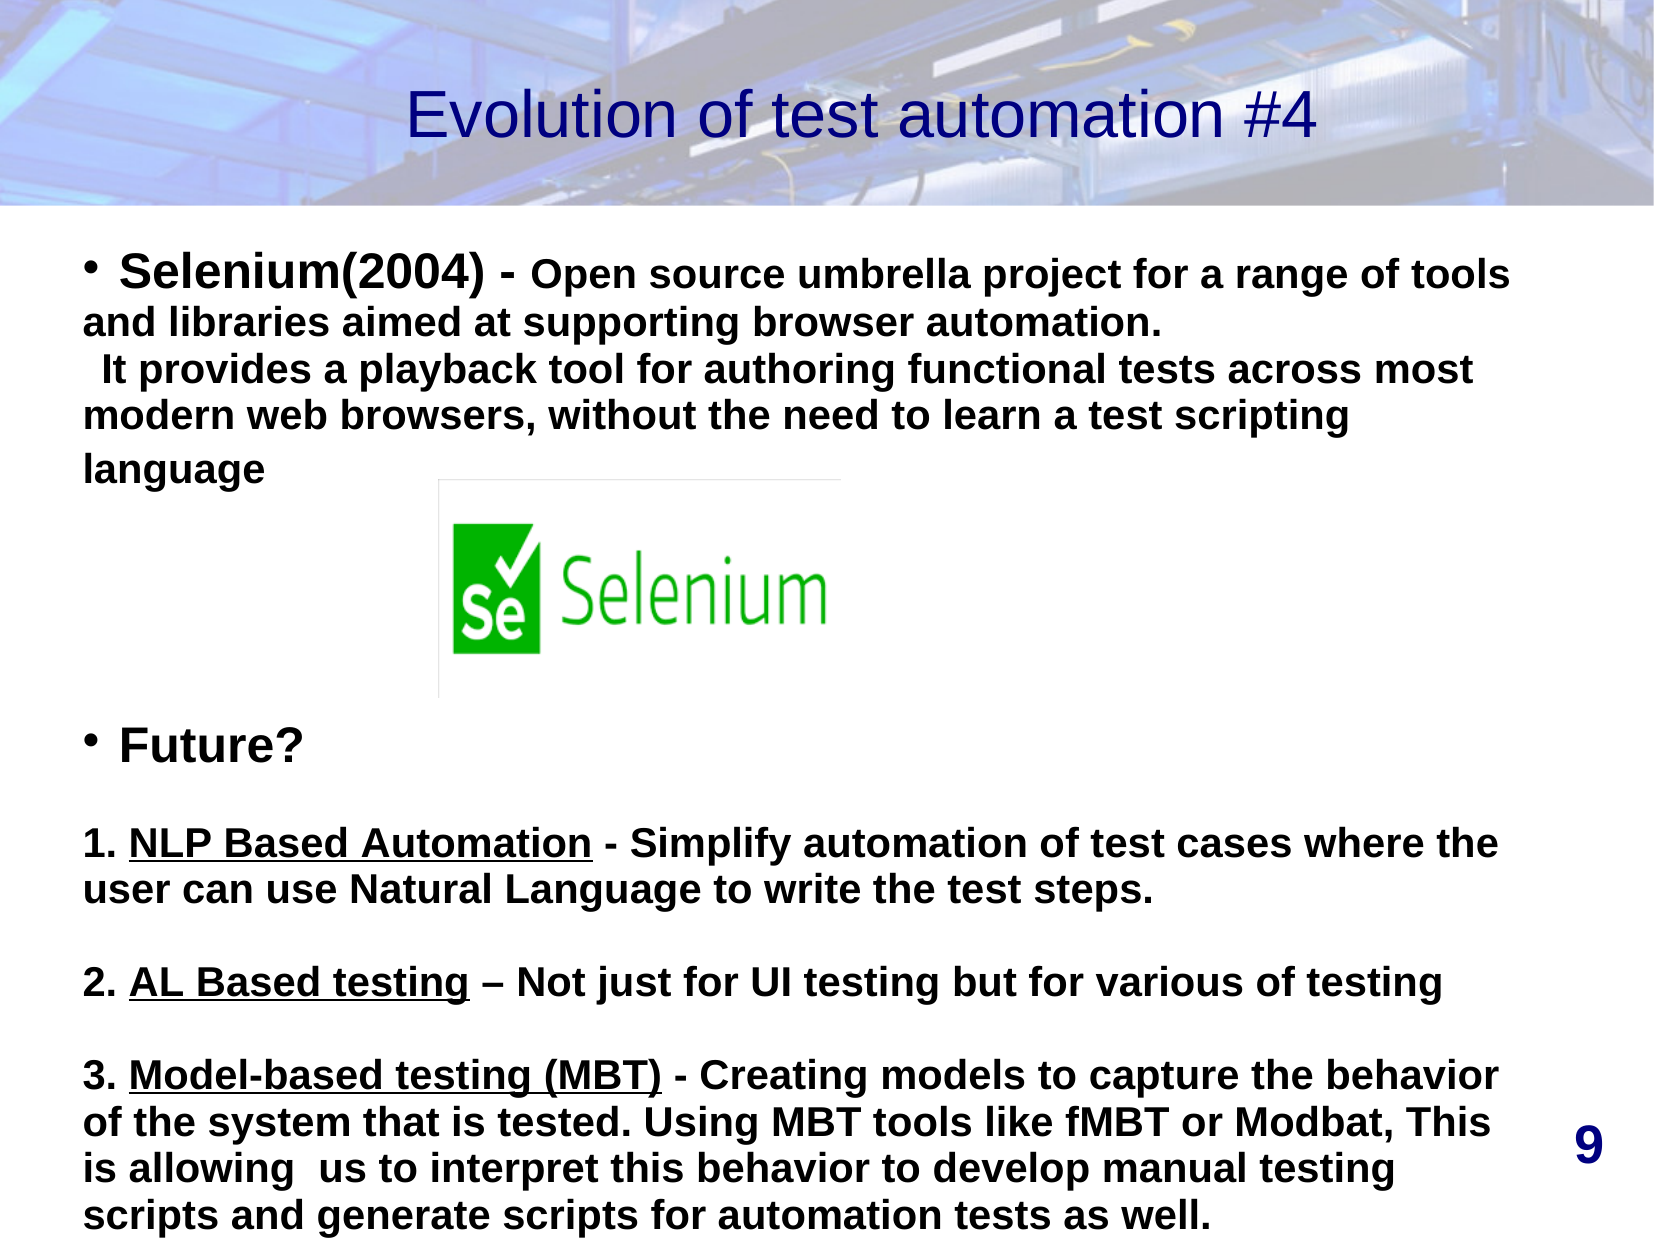

Evolution of test automation #4
# Selenium(2004) - Open source umbrella project for a range of tools and libraries aimed at supporting browser automation.
It provides a playback tool for authoring functional tests across most modern web browsers, without the need to learn a test scripting language
 Future?
1. NLP Based Automation - Simplify automation of test cases where the user can use Natural Language to write the test steps.
2. AL Based testing – Not just for UI testing but for various of testing
3. Model-based testing (MBT) - Creating models to capture the behavior of the system that is tested. Using MBT tools like fMBT or Modbat, This is allowing us to interpret this behavior to develop manual testing scripts and generate scripts for automation tests as well.
9